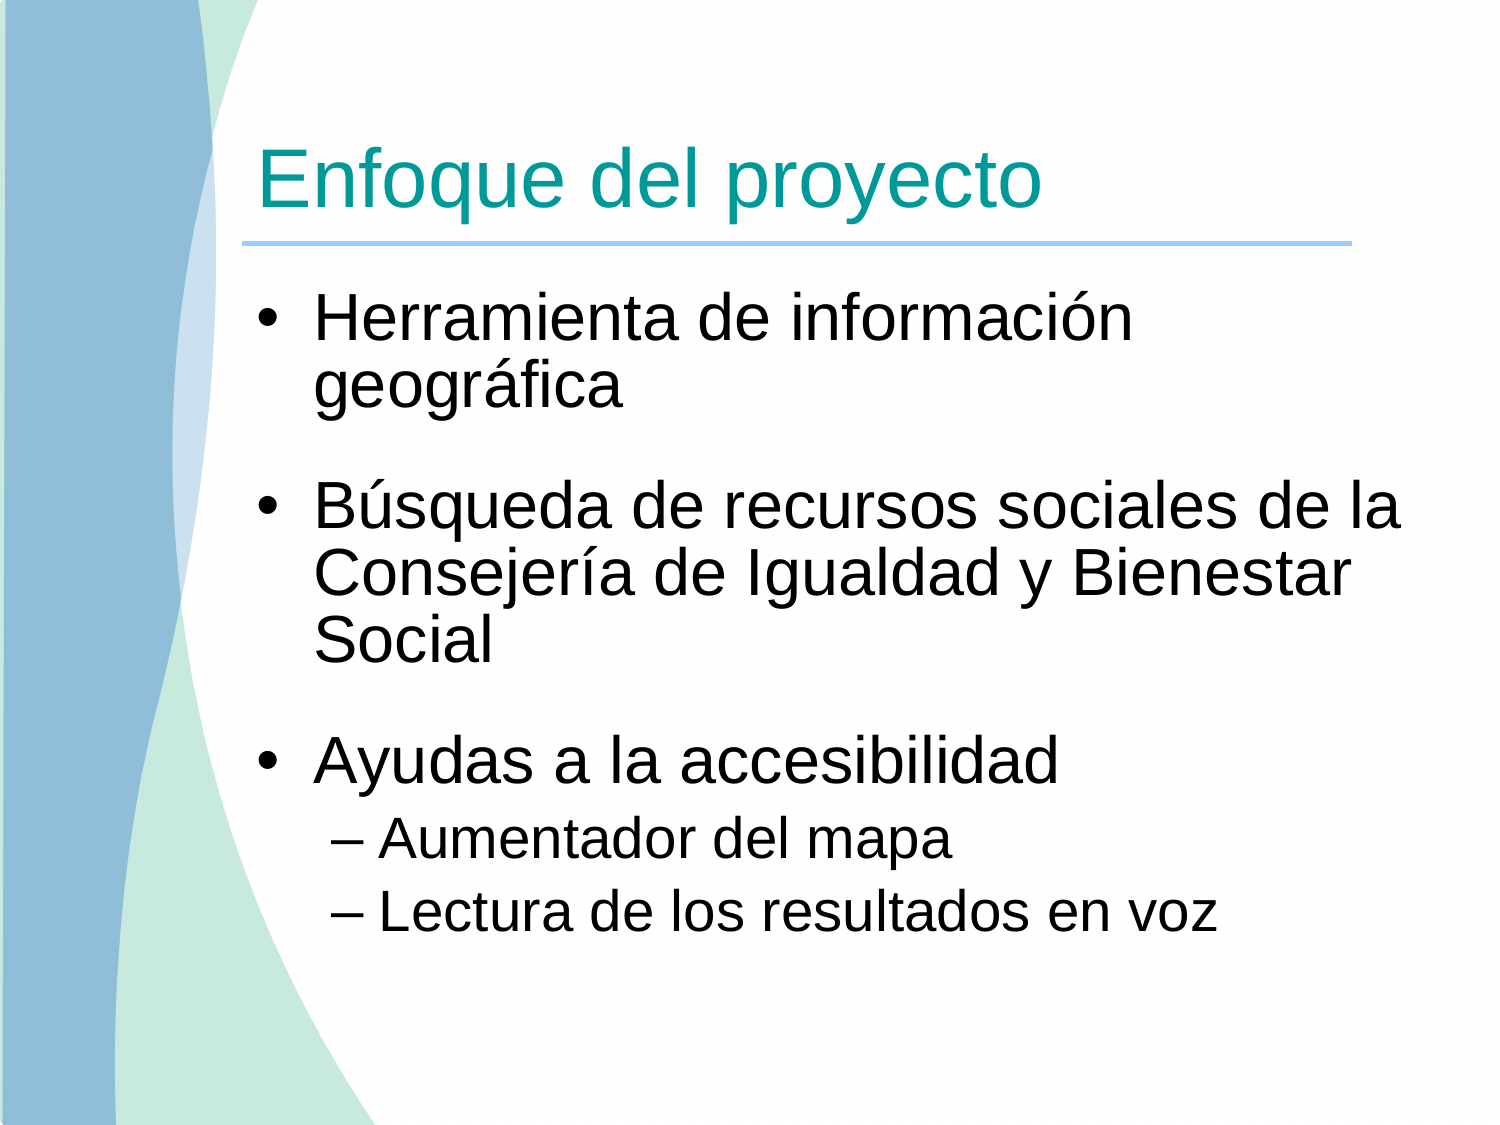

# Enfoque del proyecto
Herramienta de información geográfica
Búsqueda de recursos sociales de la Consejería de Igualdad y Bienestar Social
Ayudas a la accesibilidad
Aumentador del mapa
Lectura de los resultados en voz